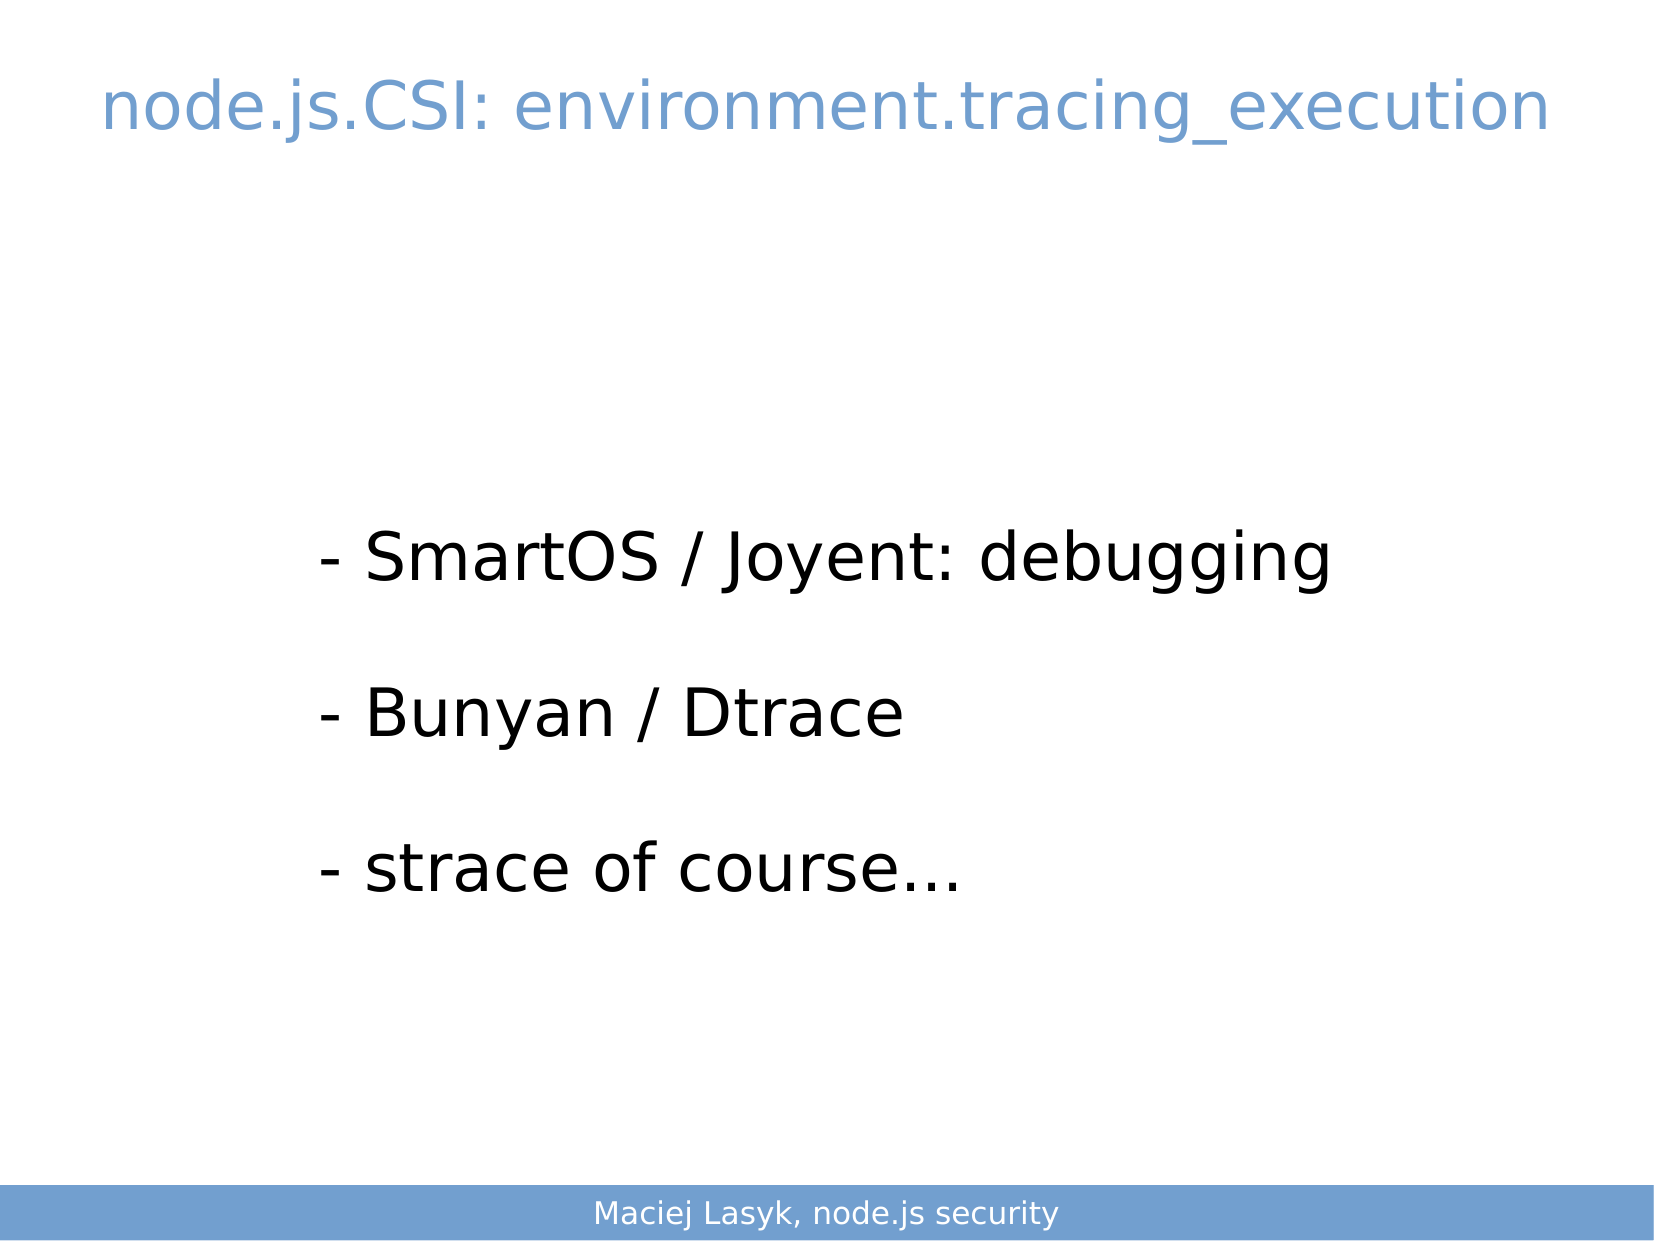

node.js.CSI: environment.tracing_execution
- SmartOS / Joyent: debugging
- Bunyan / Dtrace
- strace of course...
 3/25
 1/25
Maciej Lasyk, Ganglia & Nagios
Maciej Lasyk, node.js security
Maciej Lasyk, node.js security